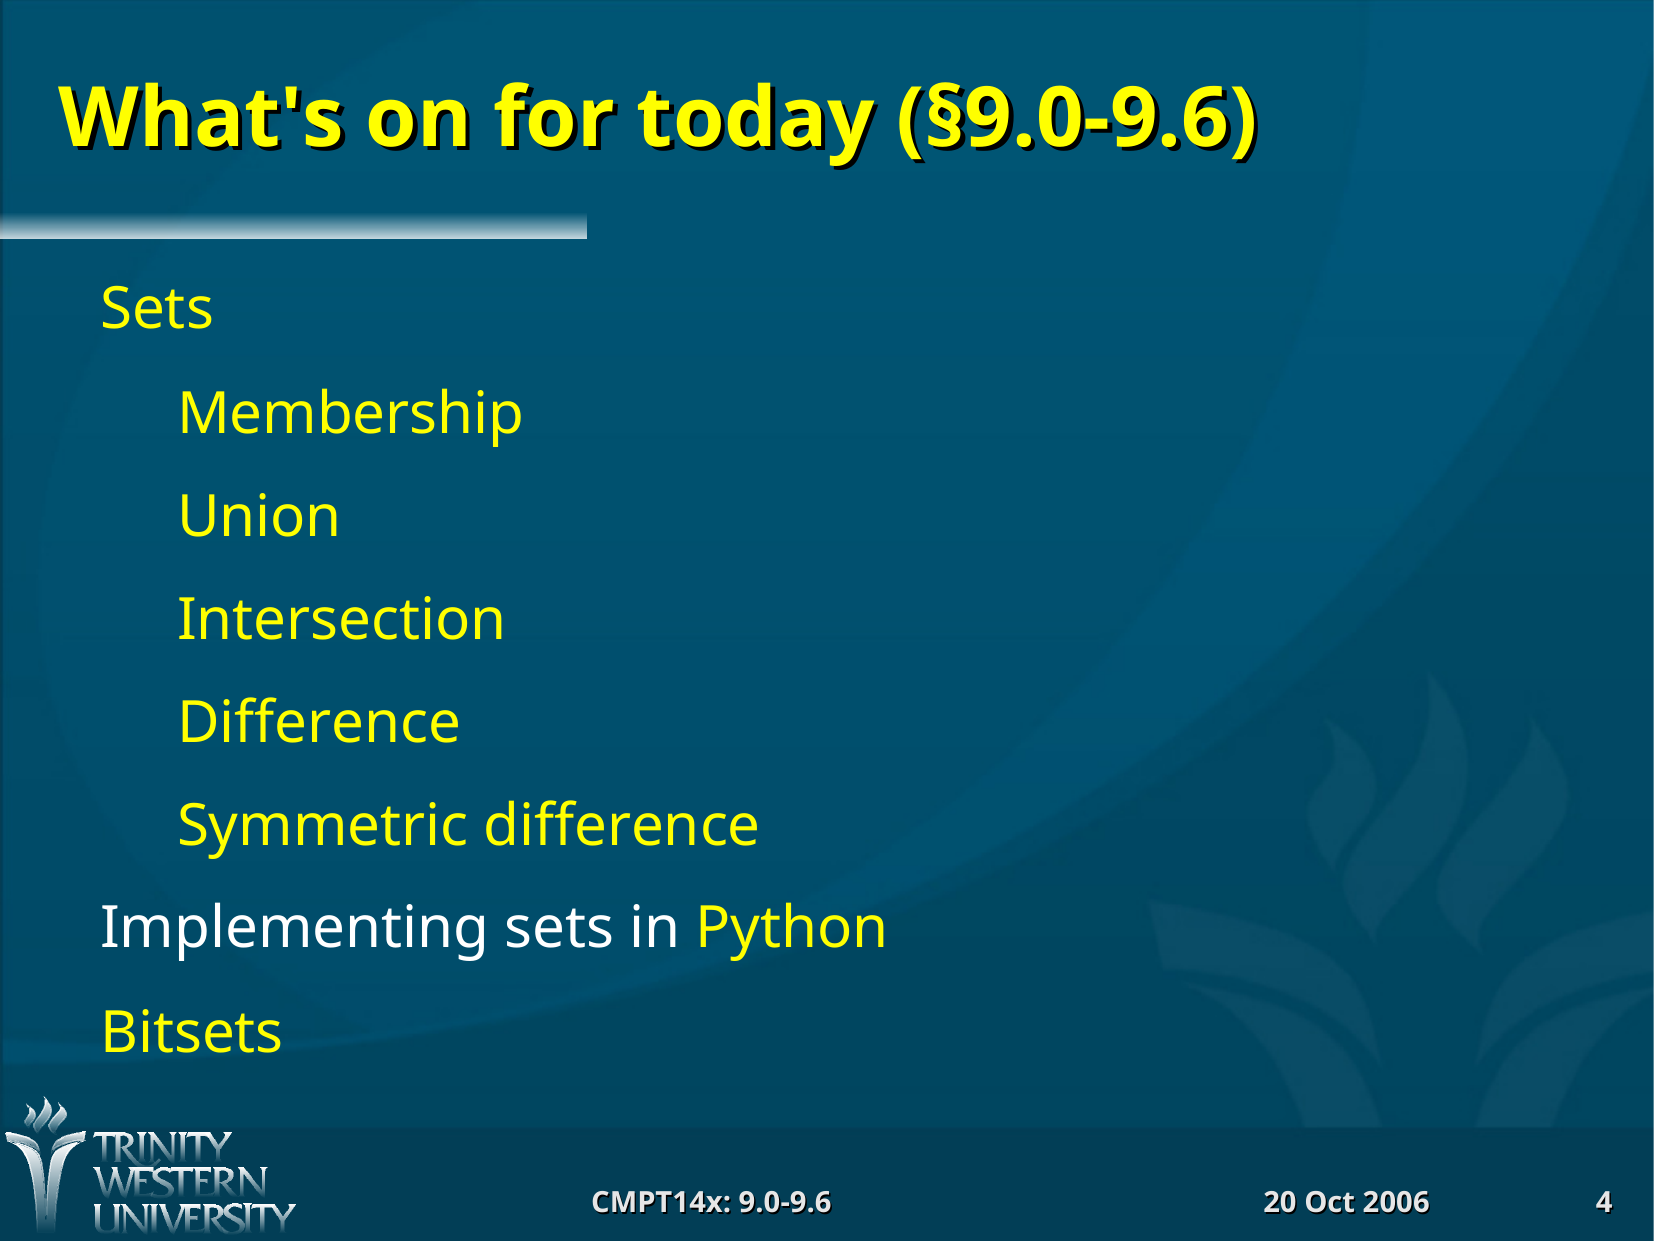

# What's on for today (§9.0-9.6)
Sets
Membership
Union
Intersection
Difference
Symmetric difference
Implementing sets in Python
Bitsets
CMPT14x: 9.0-9.6
20 Oct 2006
4